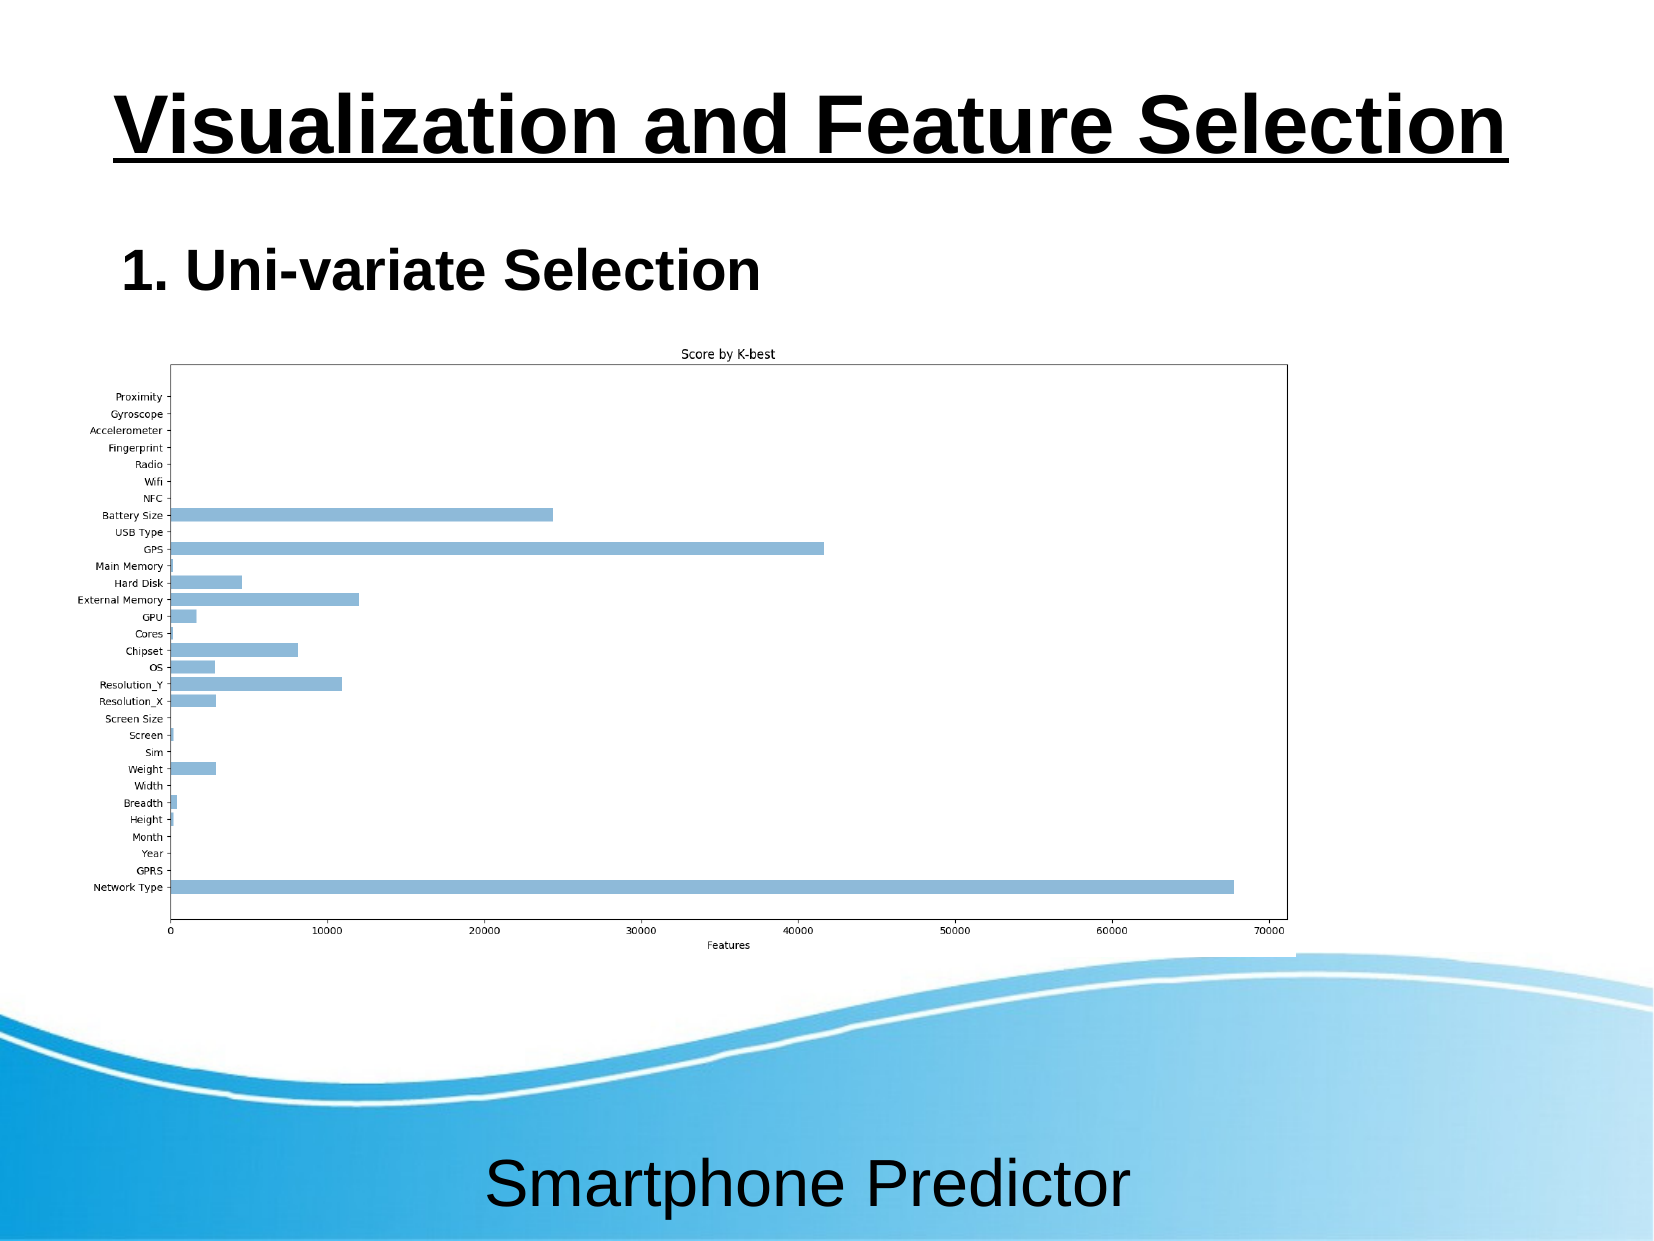

Visualization and Feature Selection
1. Uni-variate Selection
# Smartphone Predictor